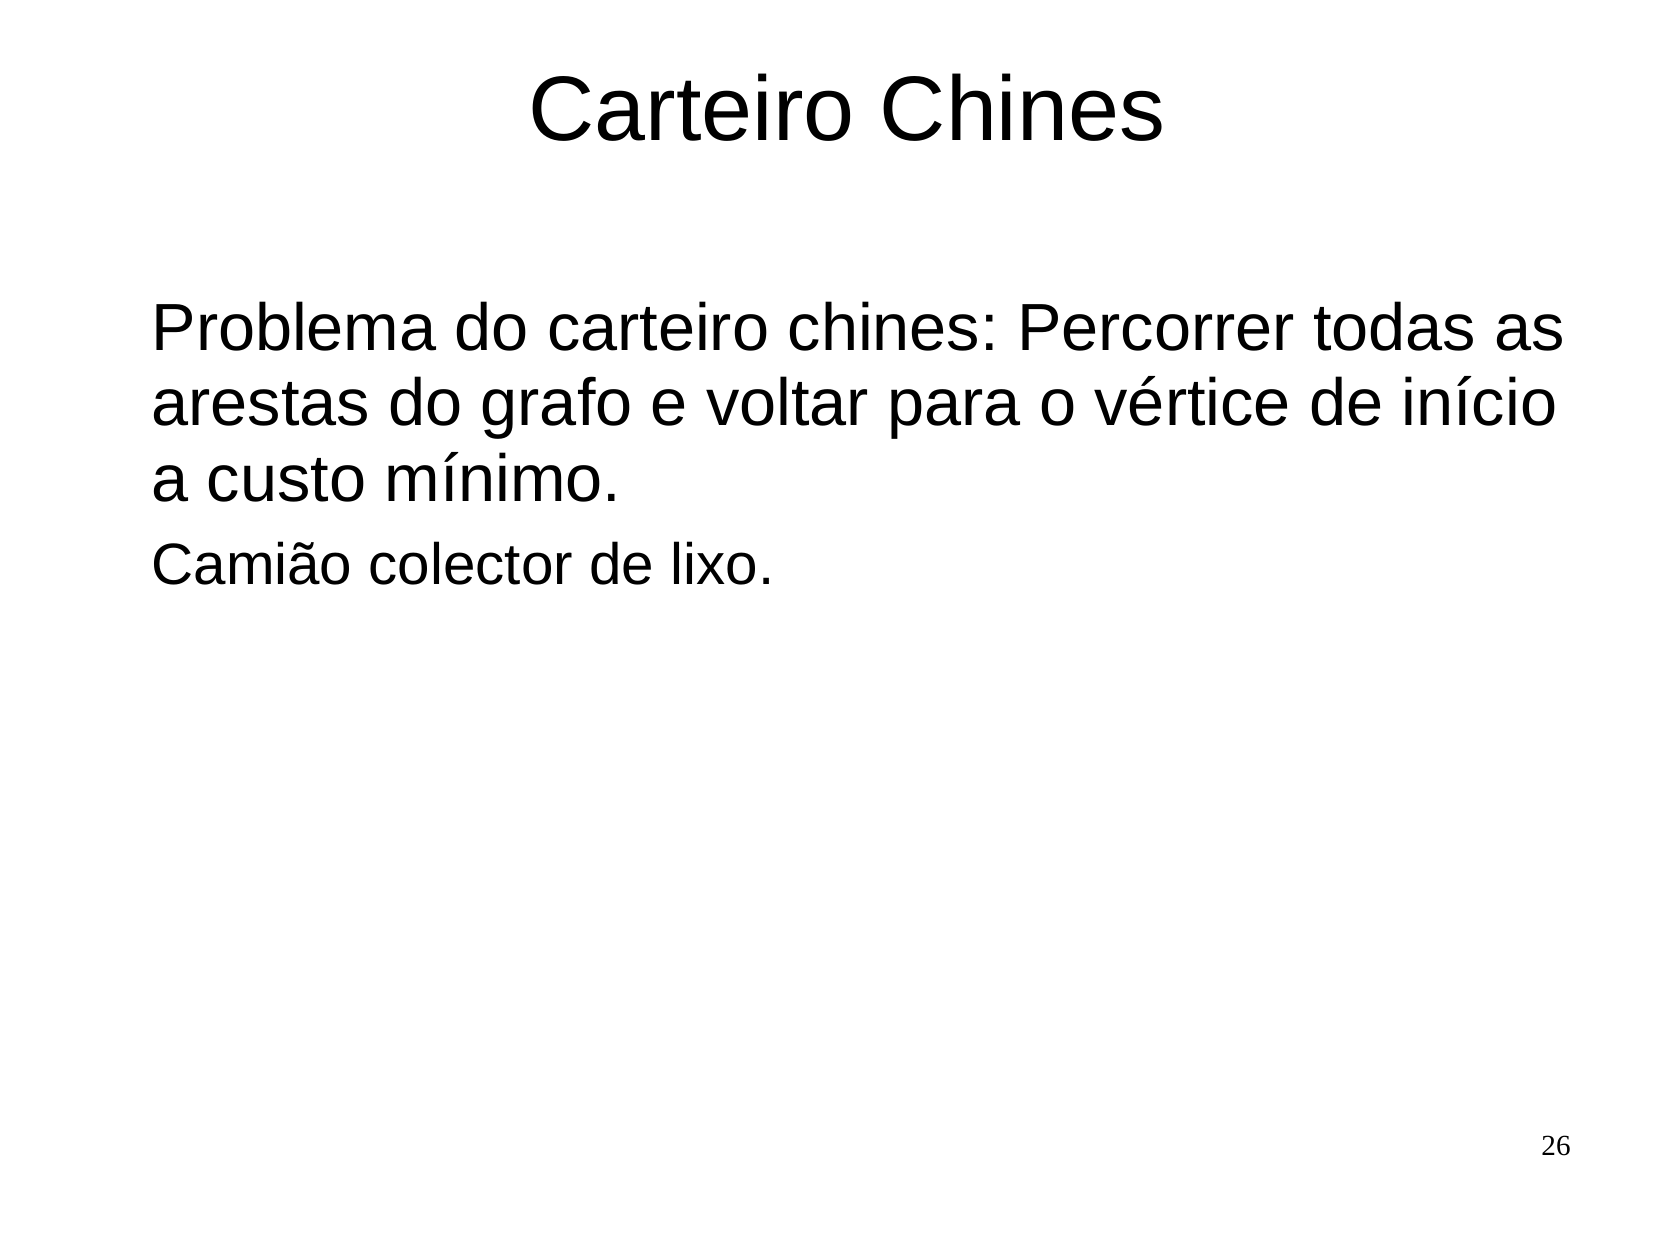

# Carteiro Chines
Problema do carteiro chines: Percorrer todas as arestas do grafo e voltar para o vértice de início a custo mínimo.
Camião colector de lixo.
26